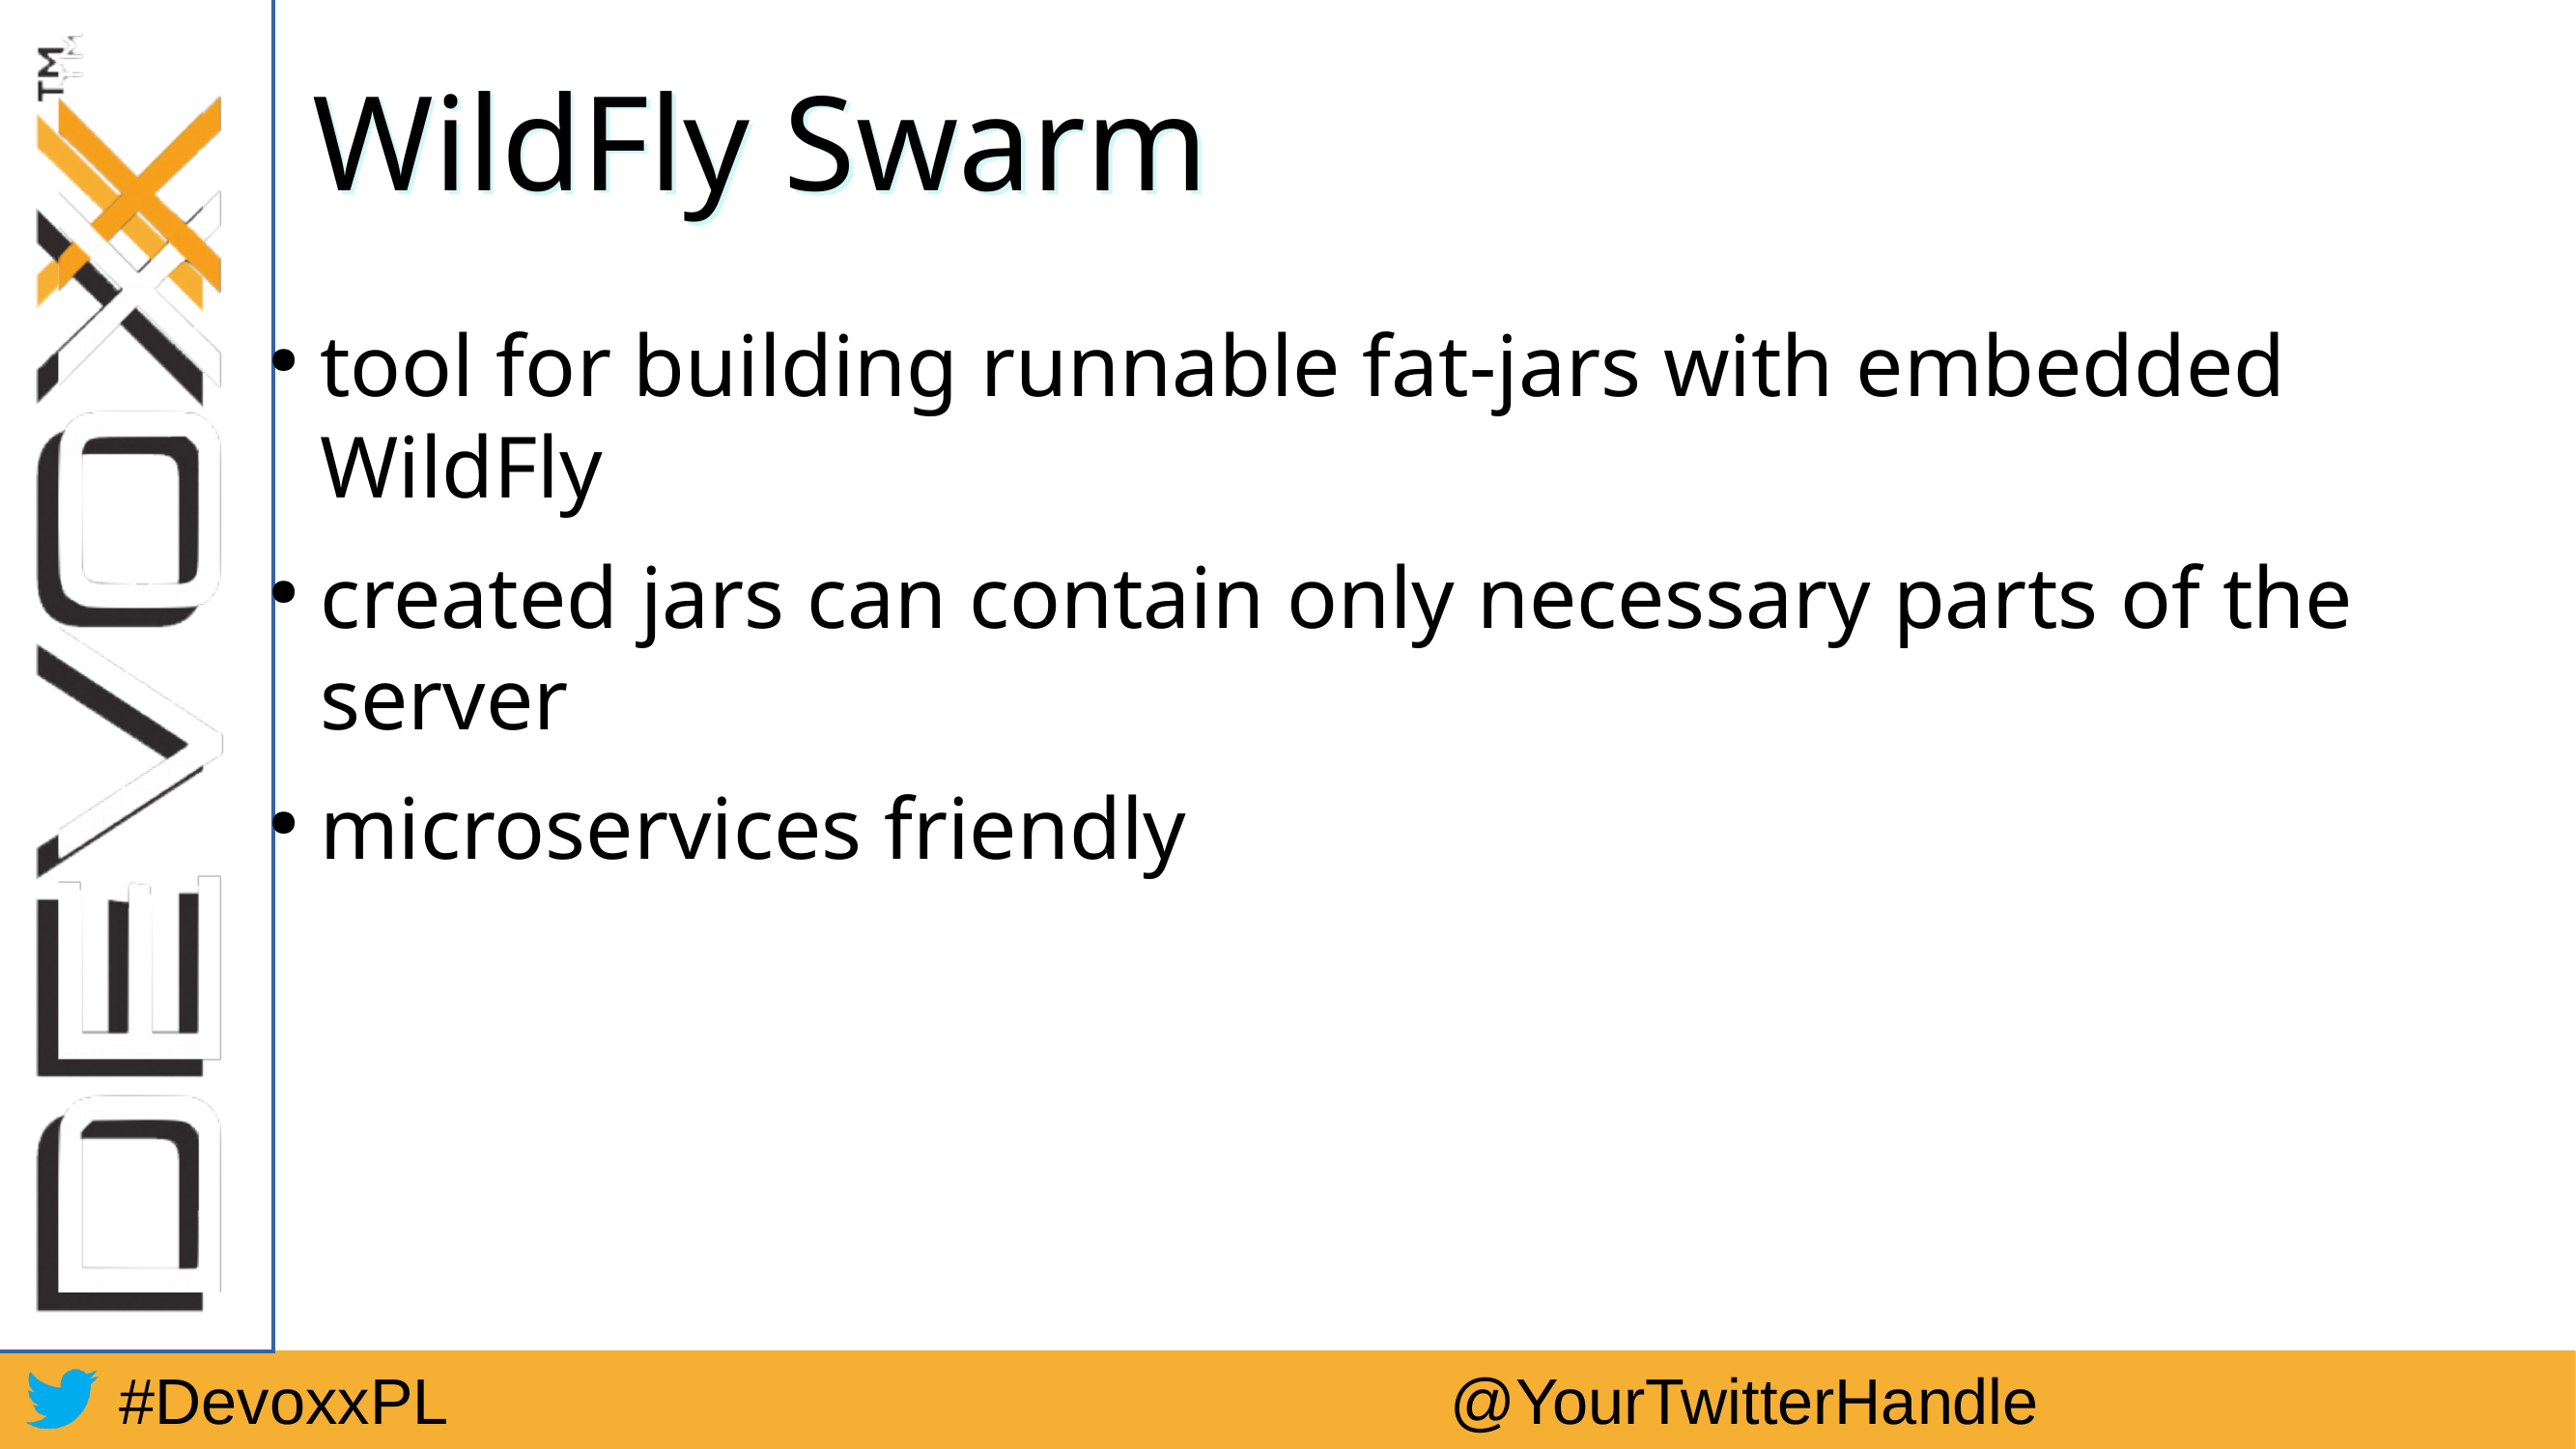

WildFly Swarm
# tool for building runnable fat-jars with embedded WildFly
created jars can contain only necessary parts of the server
microservices friendly